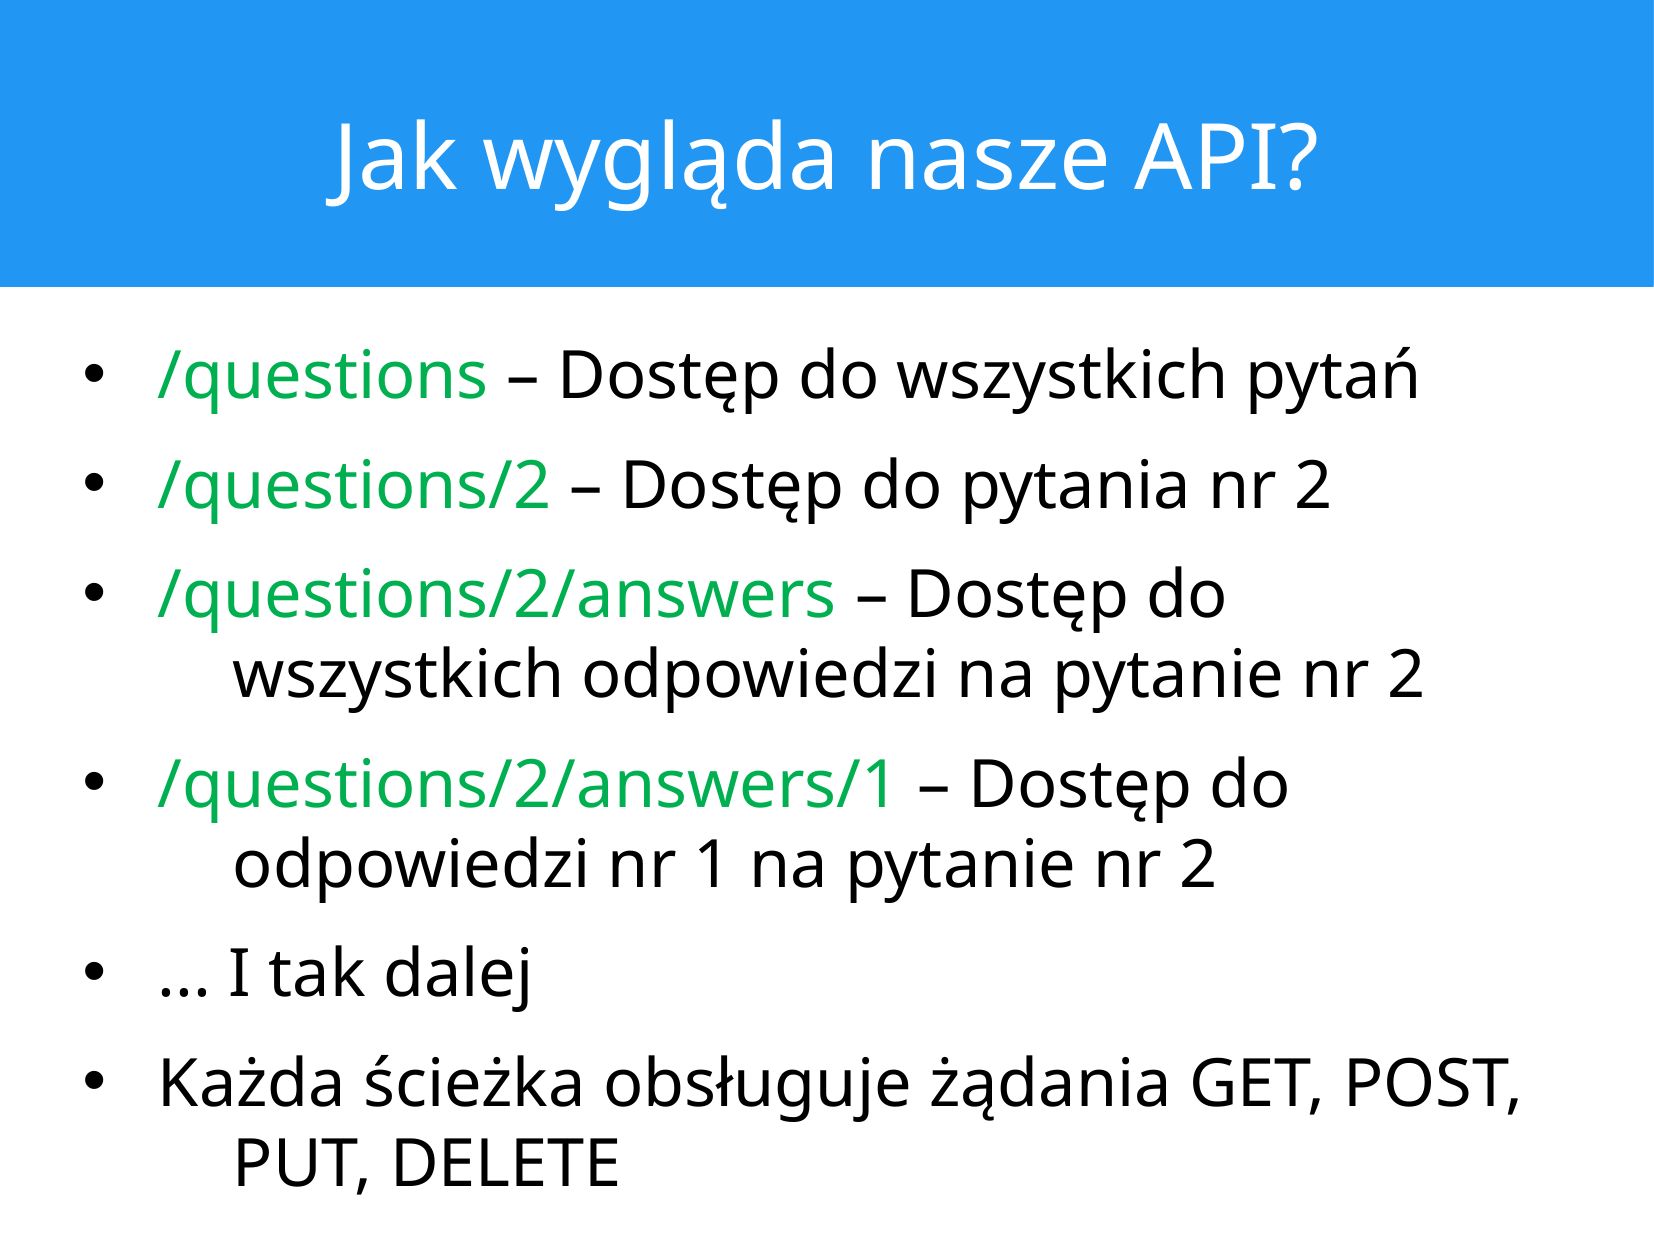

# Jak wygląda nasze API?
/questions – Dostęp do wszystkich pytań
/questions/2 – Dostęp do pytania nr 2
/questions/2/answers – Dostęp do wszystkich odpowiedzi na pytanie nr 2
/questions/2/answers/1 – Dostęp do odpowiedzi nr 1 na pytanie nr 2
... I tak dalej
Każda ścieżka obsługuje żądania GET, POST, PUT, DELETE